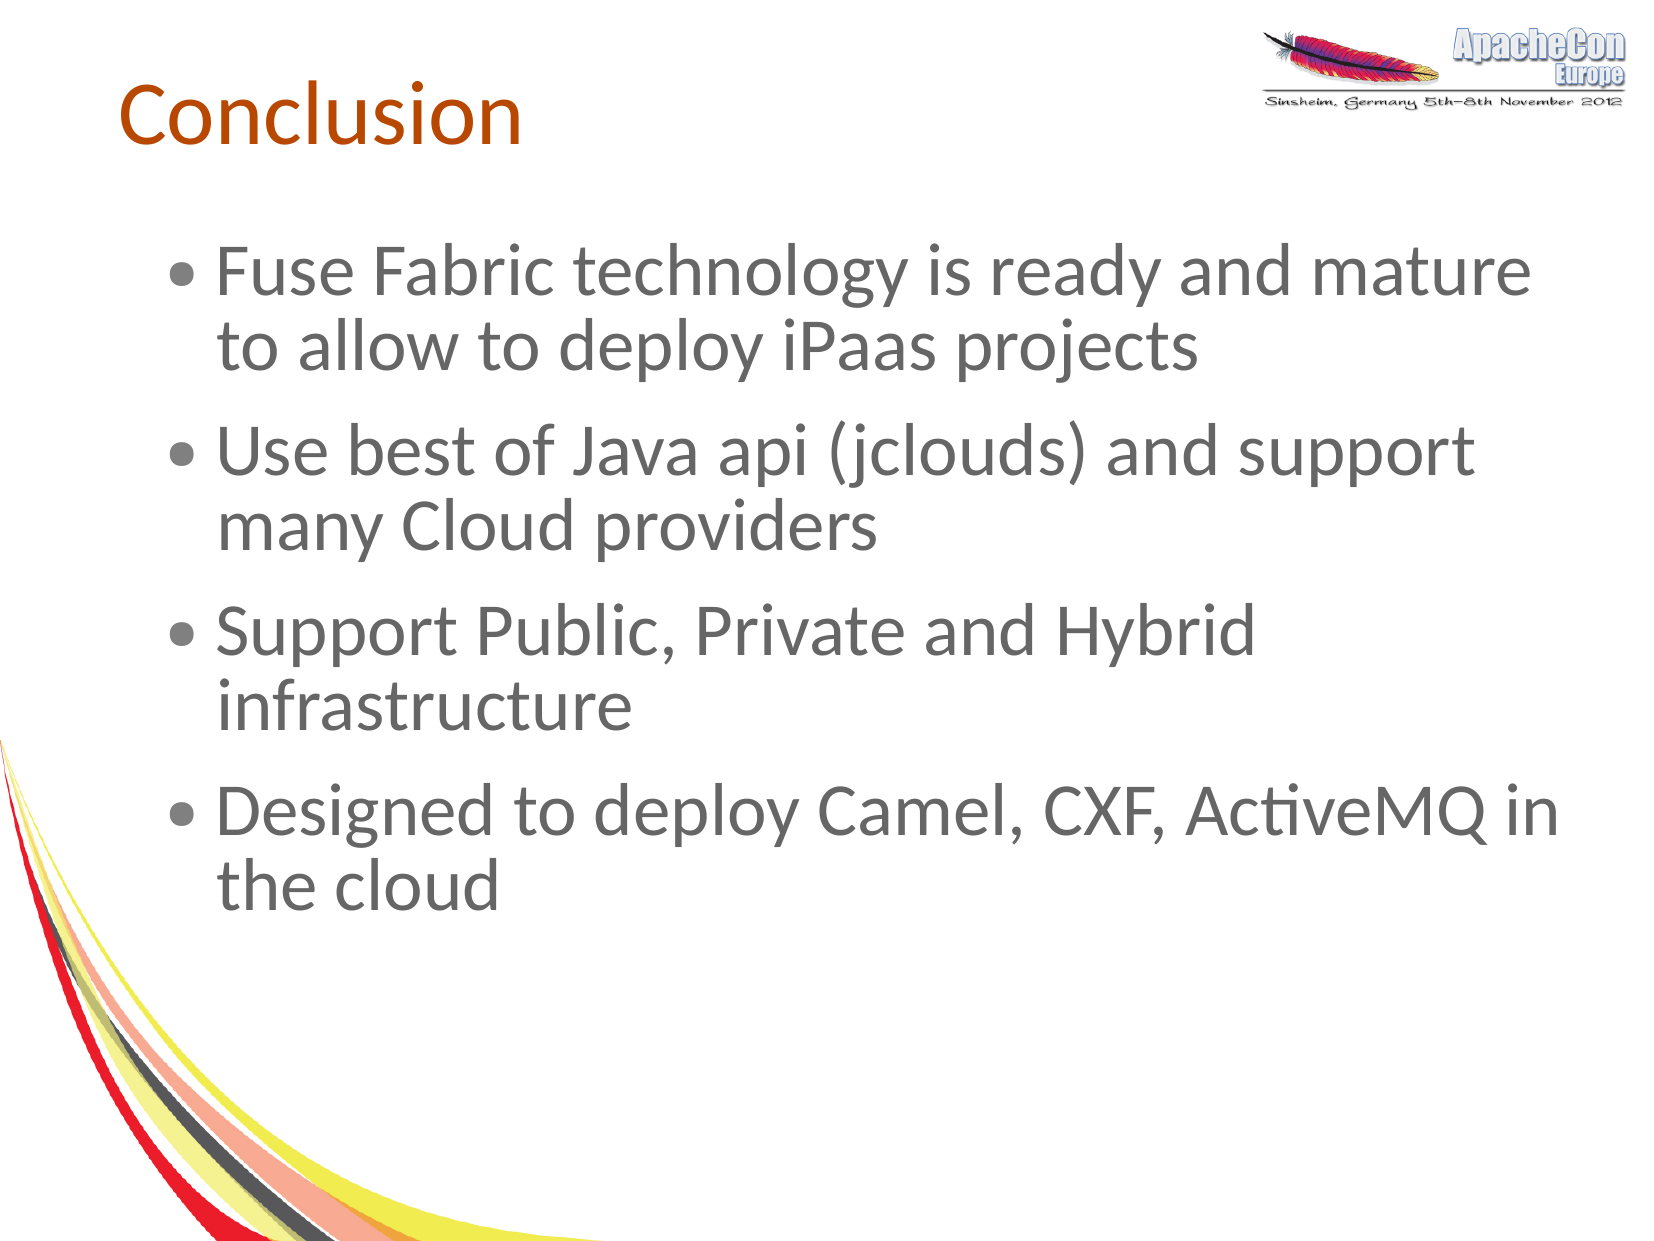

# Conclusion
 Fuse Fabric technology is ready and mature to allow to deploy iPaas projects
 Use best of Java api (jclouds) and support many Cloud providers
 Support Public, Private and Hybrid infrastructure
 Designed to deploy Camel, CXF, ActiveMQ in the cloud